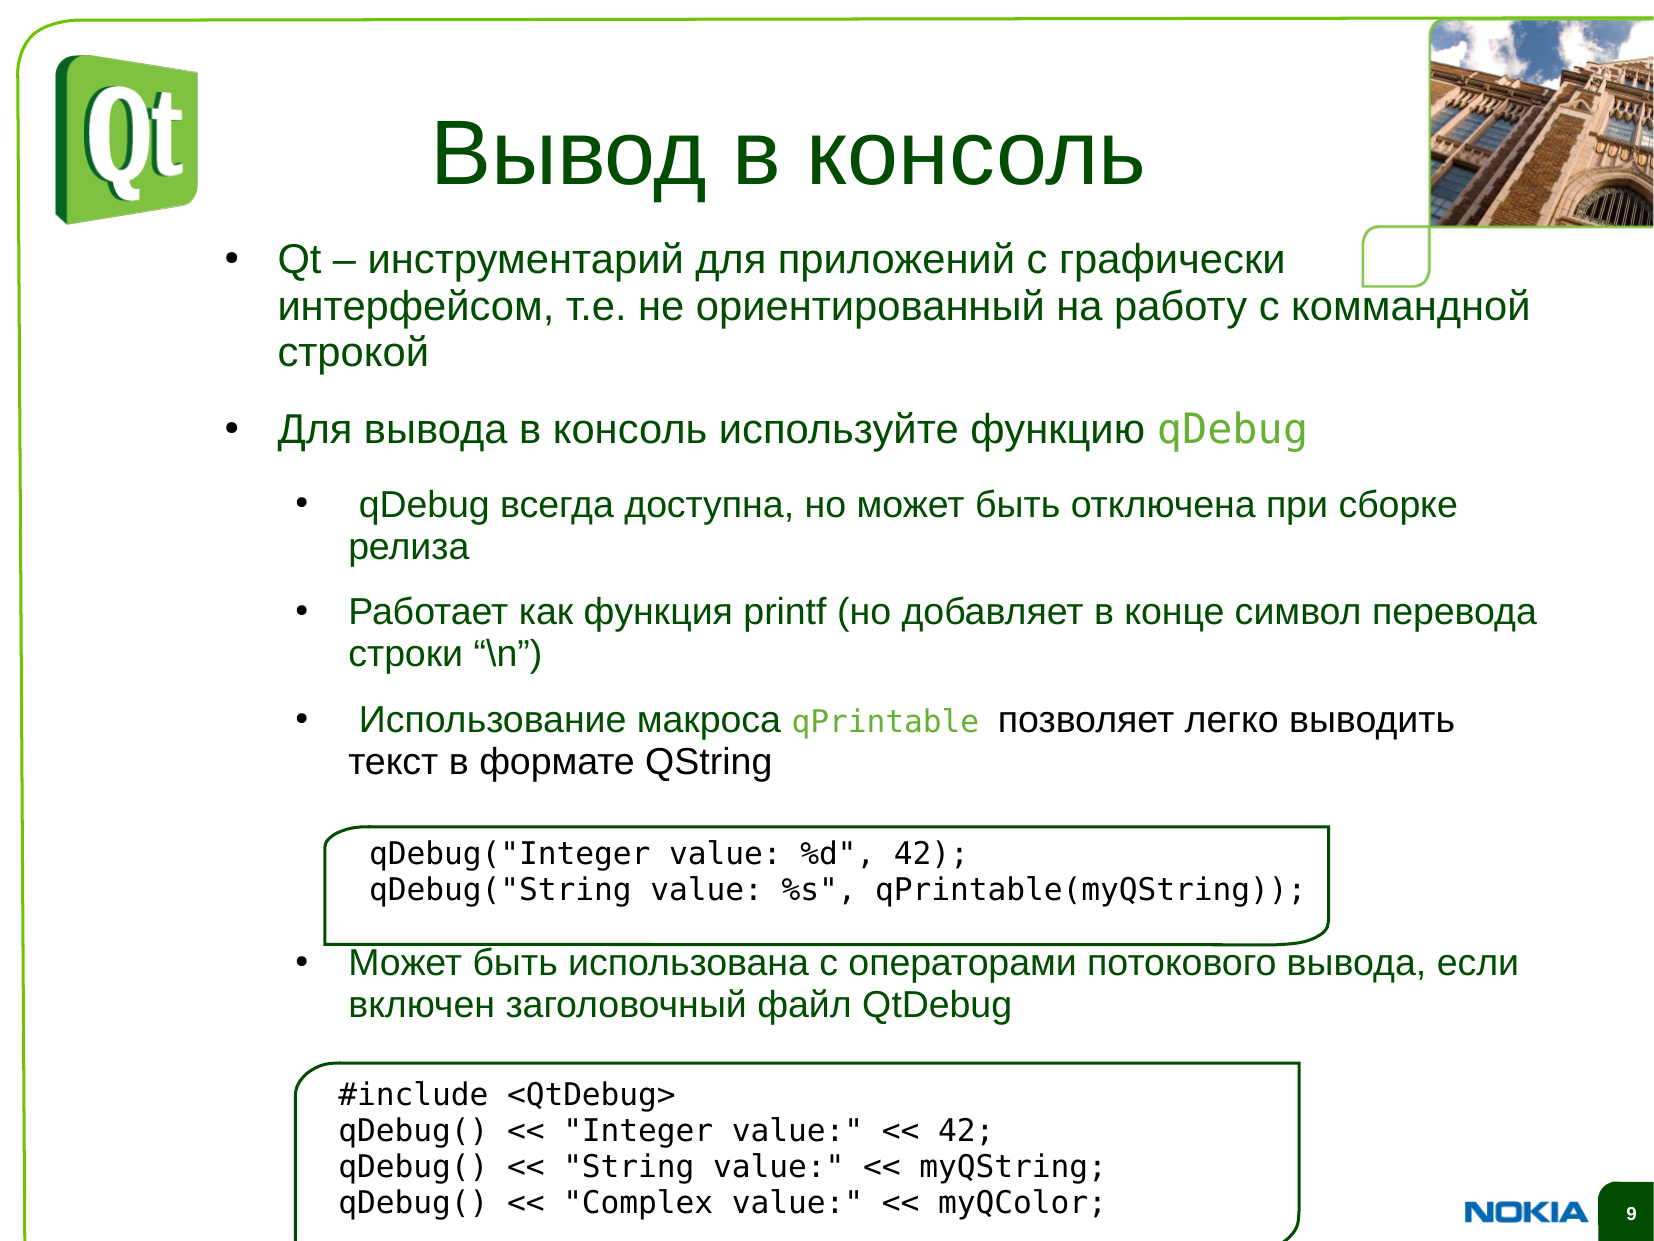

# Вывод в консоль
Qt – инструментарий для приложений с графически интерфейсом, т.е. не ориентированный на работу с коммандной строкой
Для вывода в консоль используйте функцию qDebug
 qDebug всегда доступна, но может быть отключена при сборке релиза
Работает как функция printf (но добавляет в конце символ перевода строки “\n”)
 Использование макроса qPrintable позволяет легко выводить текст в формате QString
Может быть использована с операторами потокового вывода, если включен заголовочный файл QtDebug
qDebug("Integer value: %d", 42);
qDebug("String value: %s", qPrintable(myQString));
#include <QtDebug>
qDebug() << "Integer value:" << 42;
qDebug() << "String value:" << myQString;
qDebug() << "Complex value:" << myQColor;